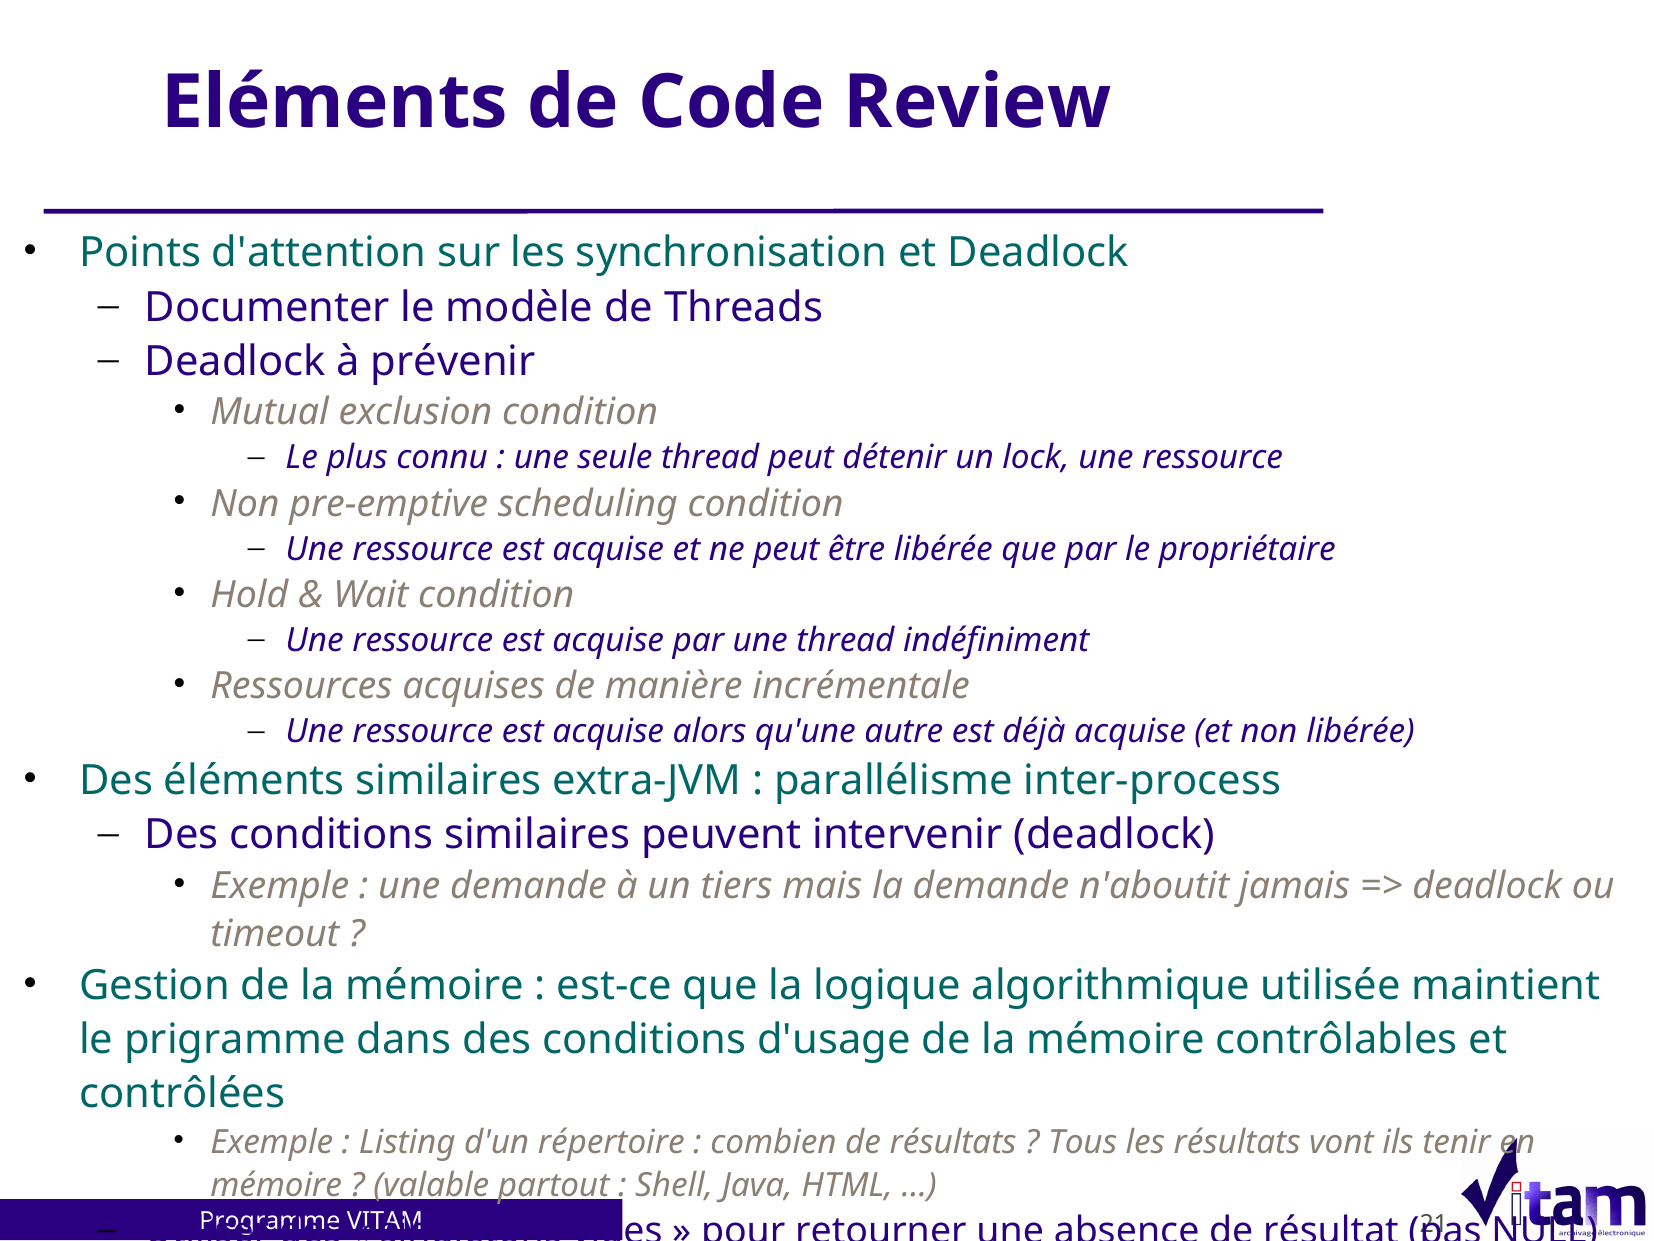

# Eléments de Code Review
Points d'attention sur les synchronisation et Deadlock
Documenter le modèle de Threads
Deadlock à prévenir
Mutual exclusion condition
Le plus connu : une seule thread peut détenir un lock, une ressource
Non pre-emptive scheduling condition
Une ressource est acquise et ne peut être libérée que par le propriétaire
Hold & Wait condition
Une ressource est acquise par une thread indéfiniment
Ressources acquises de manière incrémentale
Une ressource est acquise alors qu'une autre est déjà acquise (et non libérée)
Des éléments similaires extra-JVM : parallélisme inter-process
Des conditions similaires peuvent intervenir (deadlock)
Exemple : une demande à un tiers mais la demande n'aboutit jamais => deadlock ou timeout ?
Gestion de la mémoire : est-ce que la logique algorithmique utilisée maintient le prigramme dans des conditions d'usage de la mémoire contrôlables et contrôlées
Exemple : Listing d'un répertoire : combien de résultats ? Tous les résultats vont ils tenir en mémoire ? (valable partout : Shell, Java, HTML, …)
Utiliser des « singletons vides » pour retourner une absence de résultat (pas NULL)
Vider tous les « Objets » inutiles (ne pas faire confiance au Garbage Collector)
21